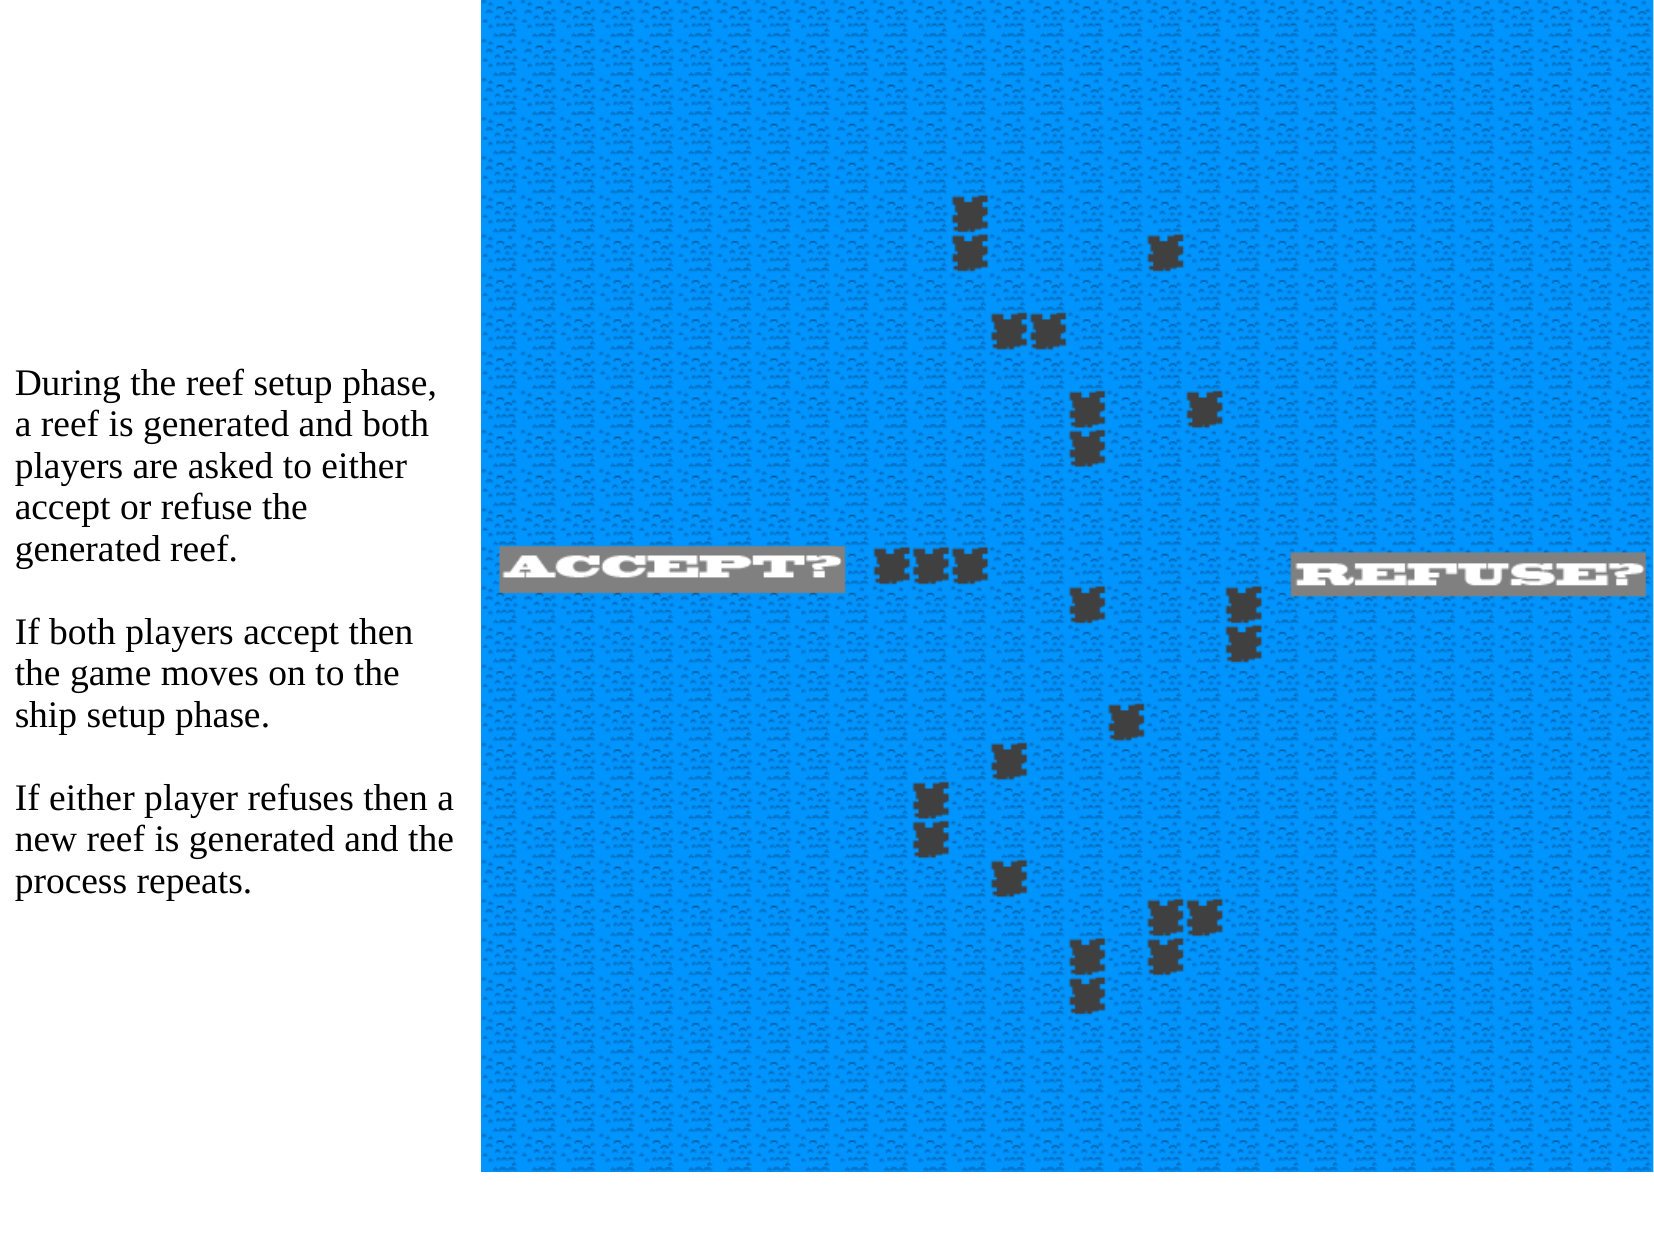

During the reef setup phase, a reef is generated and both players are asked to either accept or refuse the generated reef.
If both players accept then the game moves on to the ship setup phase.
If either player refuses then a new reef is generated and the process repeats.